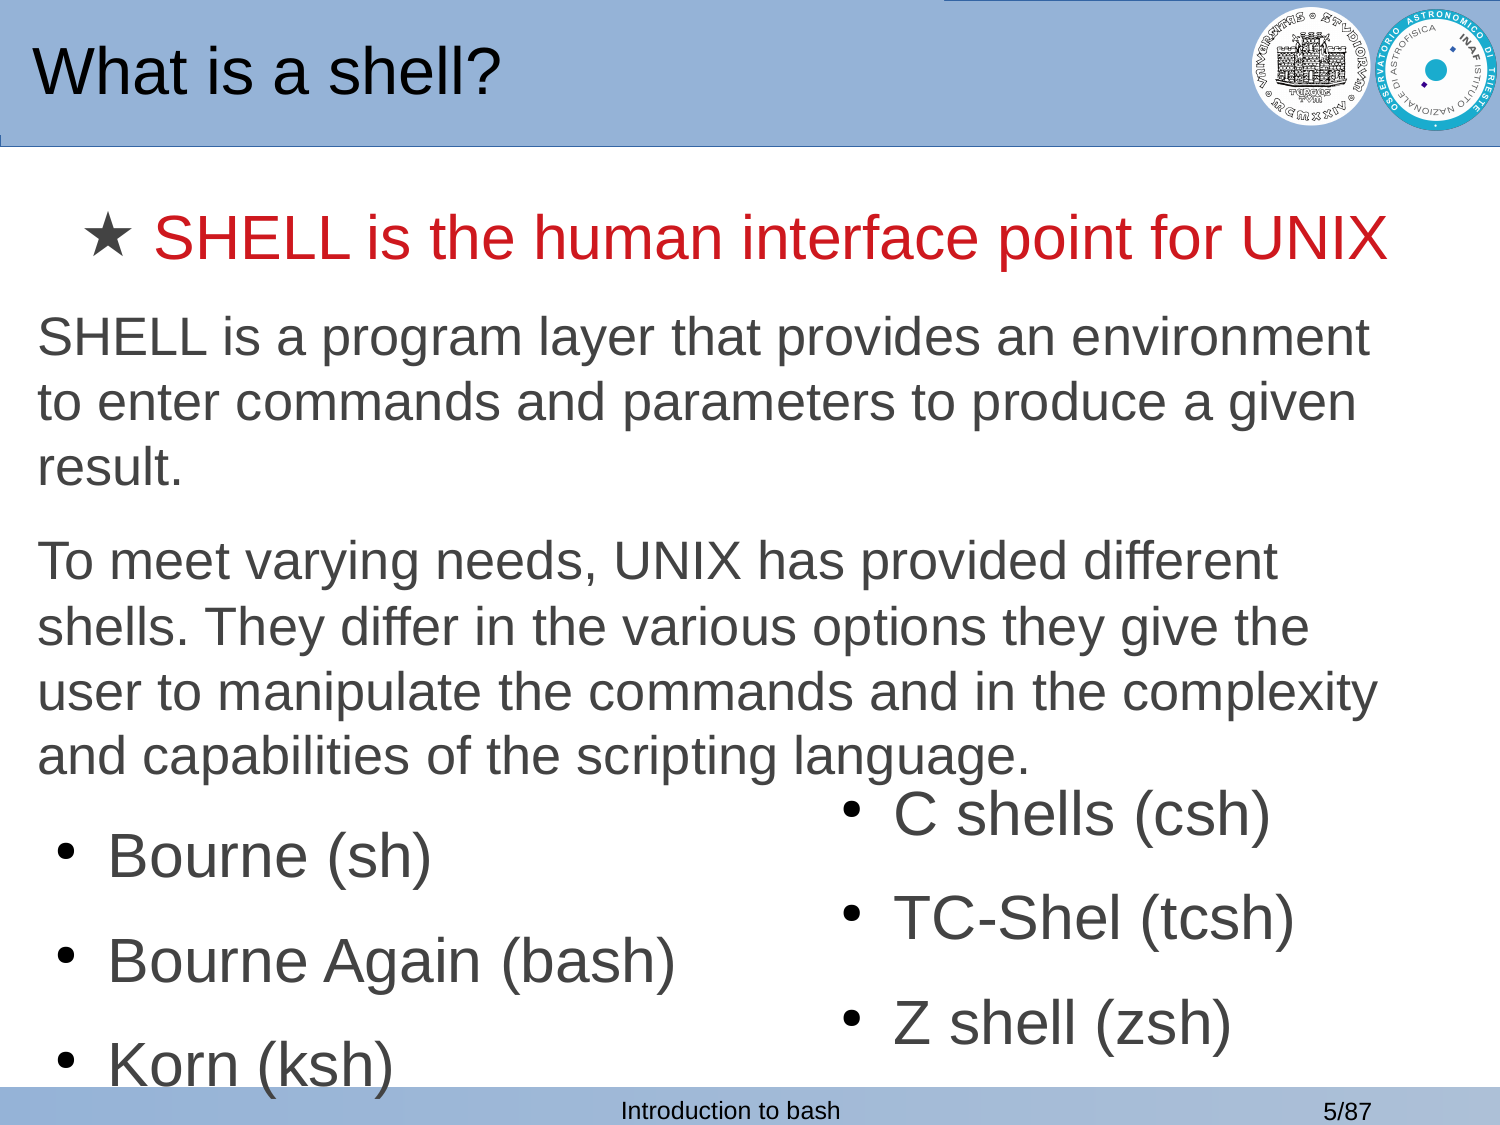

Traditional service delivery
What is a shell?
# SHELL is the human interface point for UNIX
SHELL is a program layer that provides an environment to enter commands and parameters to produce a given result.
To meet varying needs, UNIX has provided different shells. They differ in the various options they give the user to manipulate the commands and in the complexity and capabilities of the scripting language.
Bourne (sh)
Bourne Again (bash)
Korn (ksh)
C shells (csh)
TC-Shel (tcsh)
Z shell (zsh)